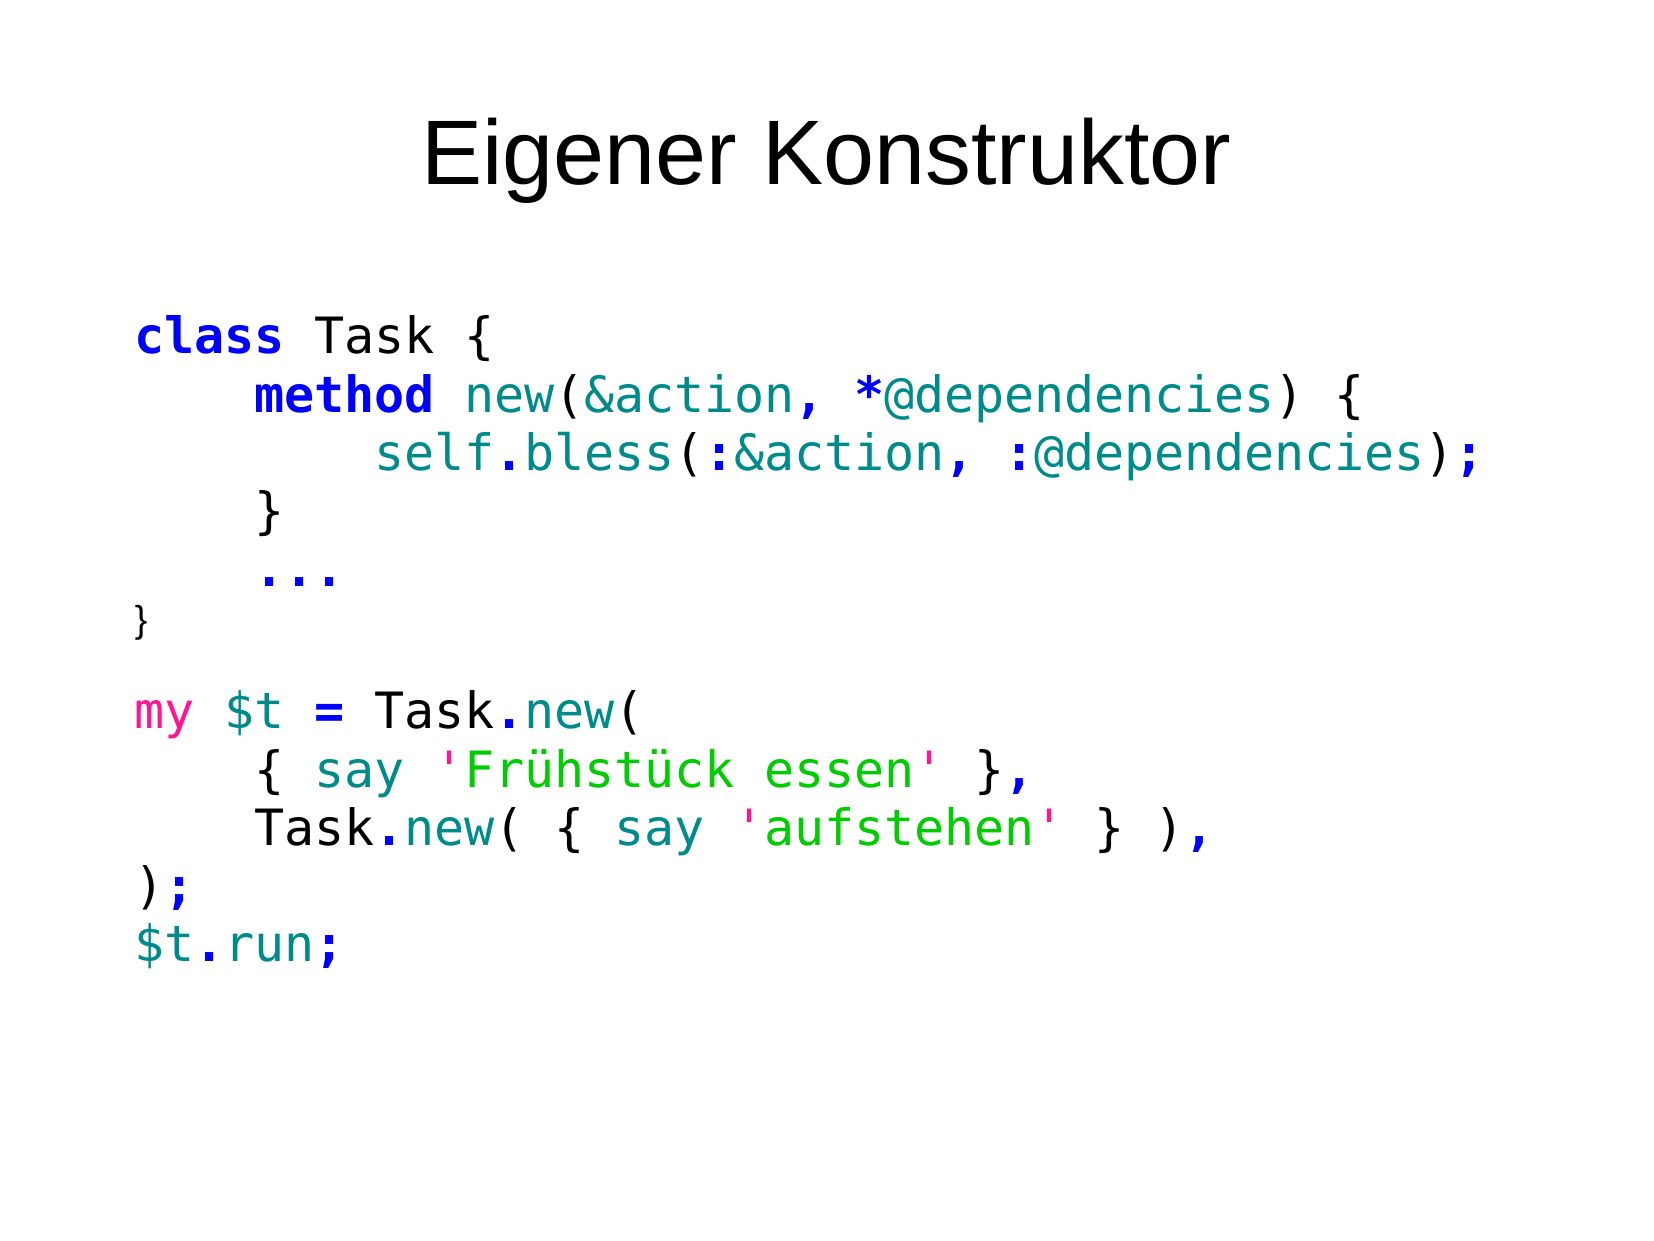

# Eigener Konstruktor
class Task {
 method new(&action, *@dependencies) {
 self.bless(:&action, :@dependencies);
 }
 ...
}
my $t = Task.new(
 { say 'Frühstück essen' },
 Task.new( { say 'aufstehen' } ),
);
$t.run;